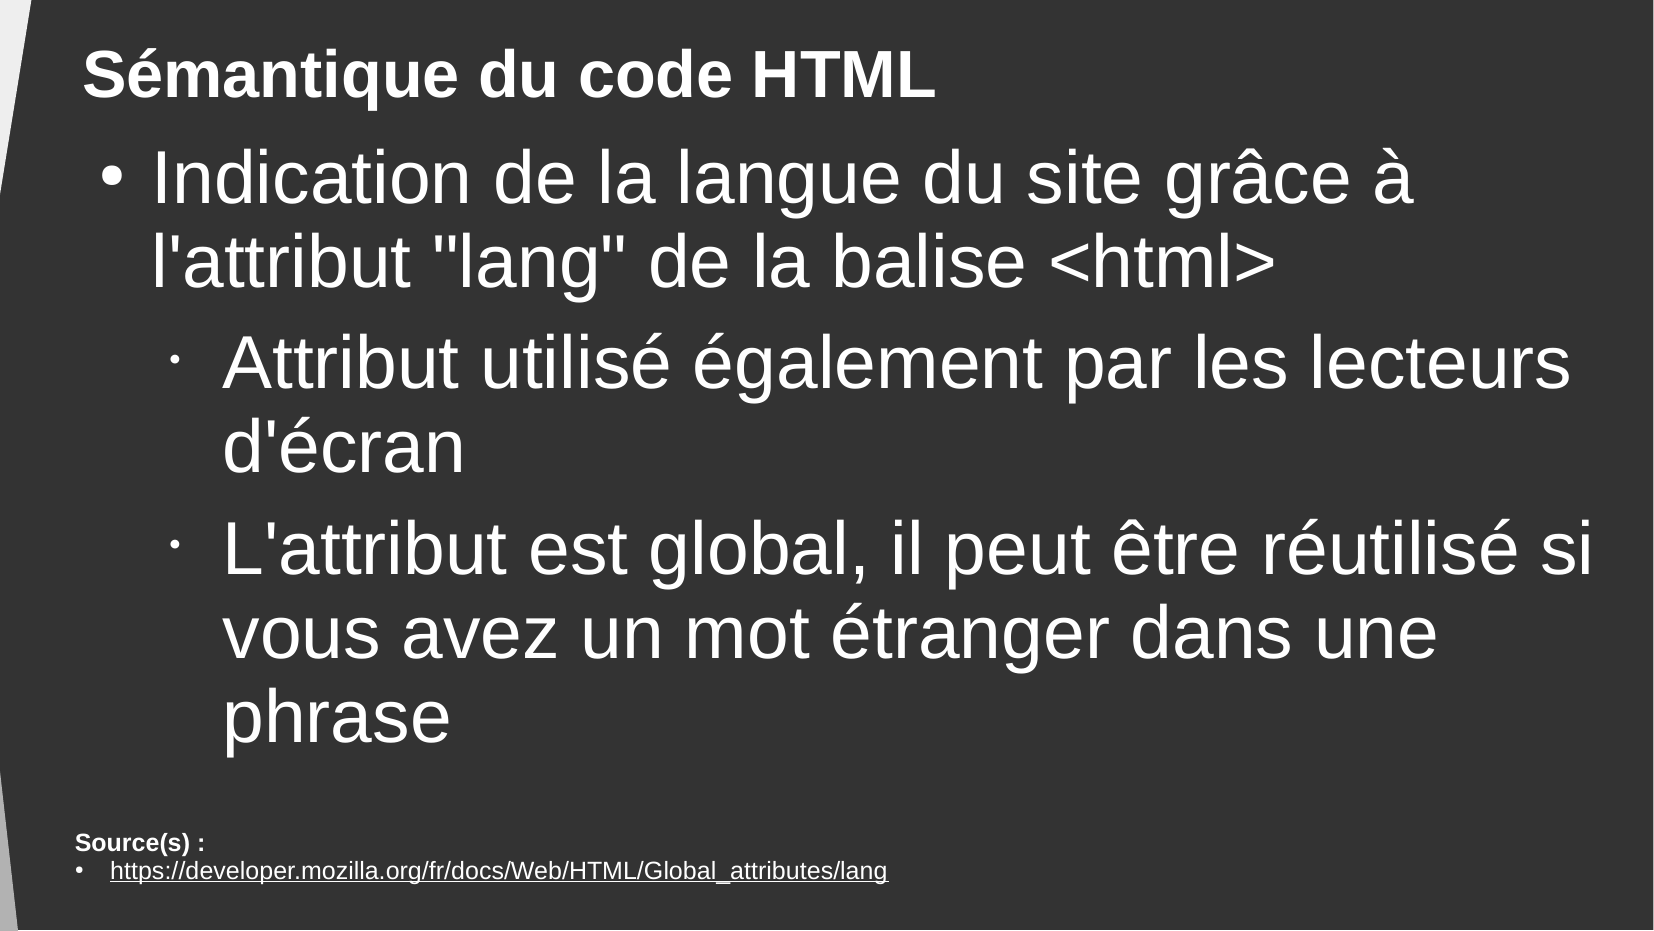

# Sémantique du code HTML
Indication de la langue du site grâce à l'attribut "lang" de la balise <html>
Attribut utilisé également par les lecteurs d'écran
L'attribut est global, il peut être réutilisé si vous avez un mot étranger dans une phrase
Source(s) :
https://developer.mozilla.org/fr/docs/Web/HTML/Global_attributes/lang